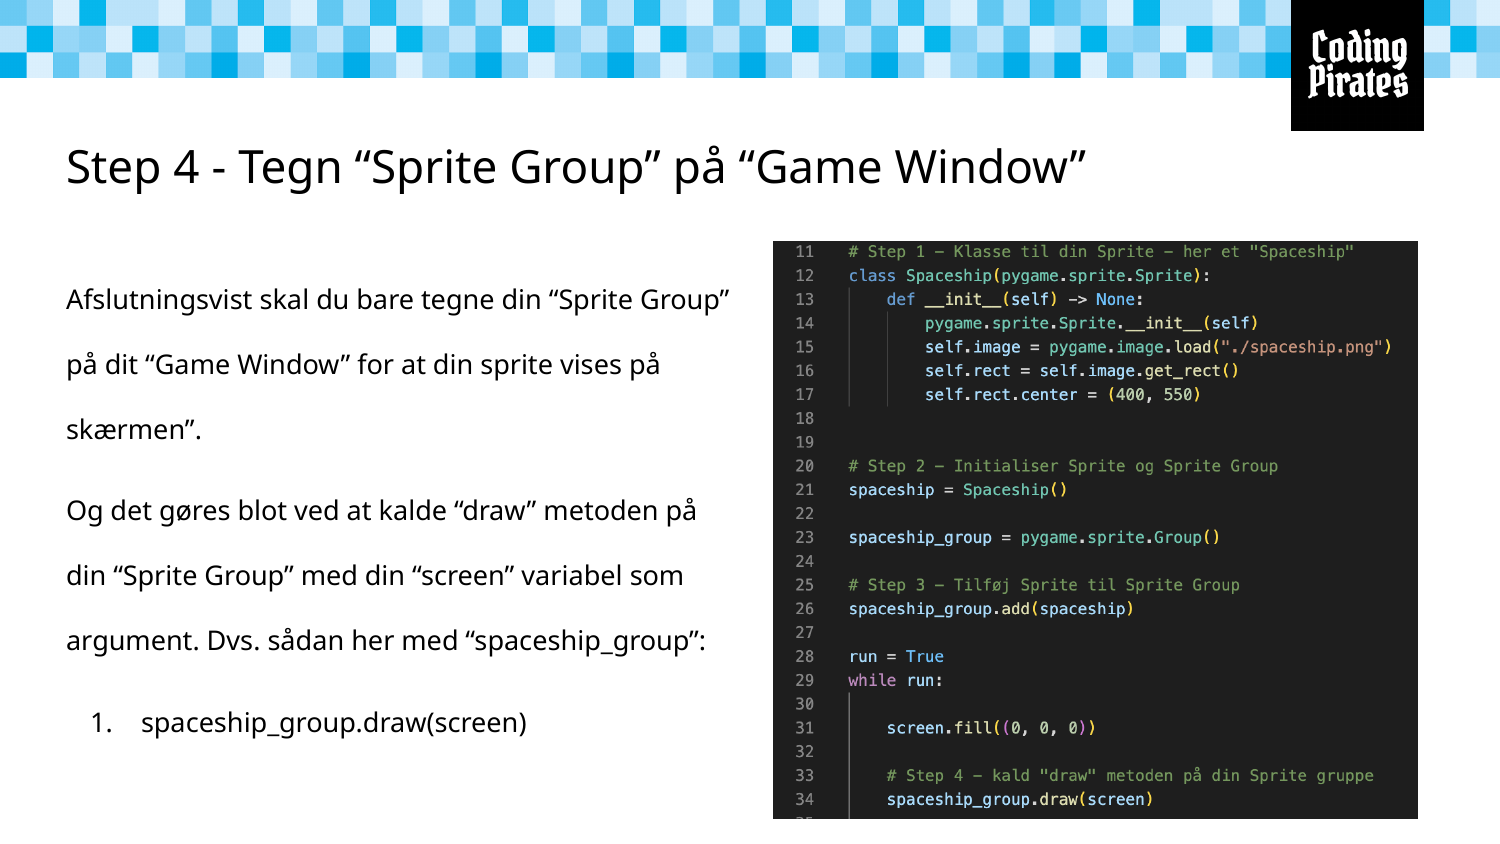

# Step 4 - Tegn “Sprite Group” på “Game Window”
Afslutningsvist skal du bare tegne din “Sprite Group” på dit “Game Window” for at din sprite vises på skærmen”.
Og det gøres blot ved at kalde “draw” metoden på din “Sprite Group” med din “screen” variabel som argument. Dvs. sådan her med “spaceship_group”:
spaceship_group.draw(screen)